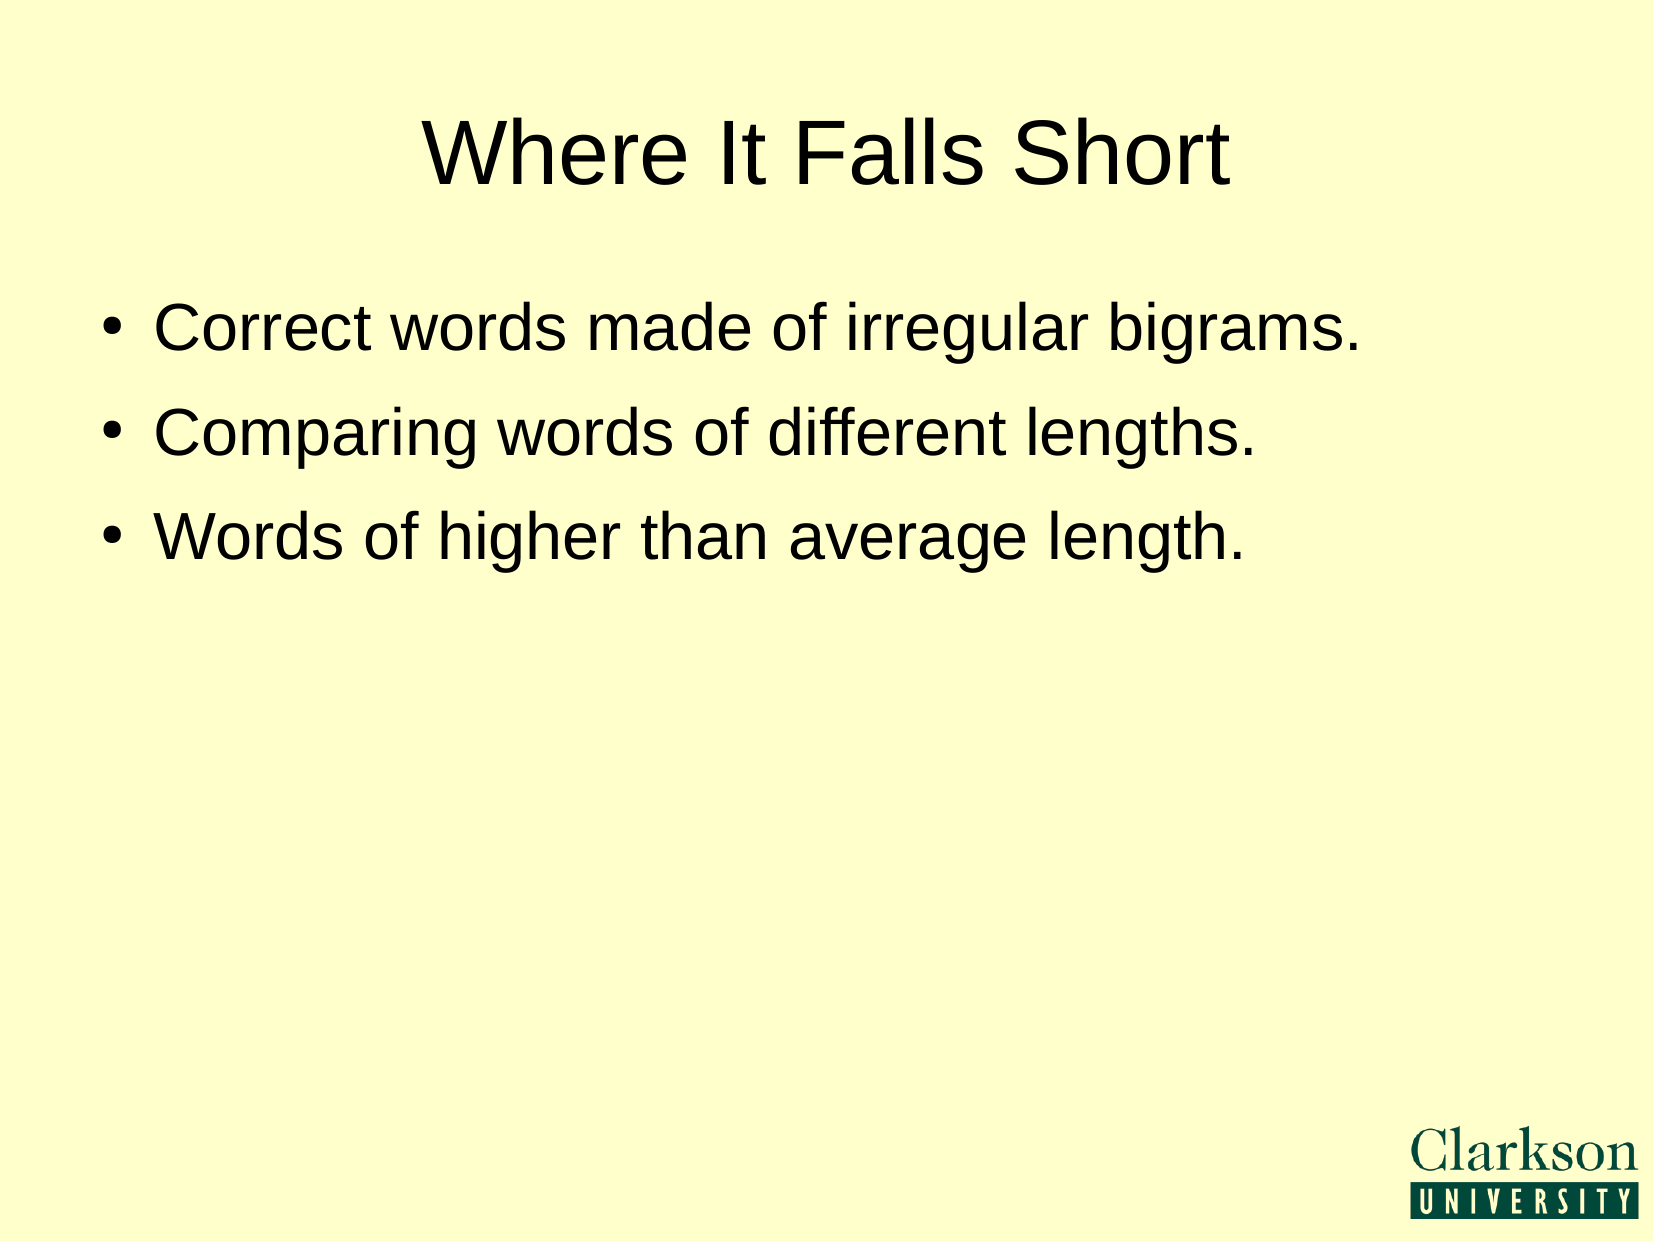

# Where It Falls Short
Correct words made of irregular bigrams.
Comparing words of different lengths.
Words of higher than average length.